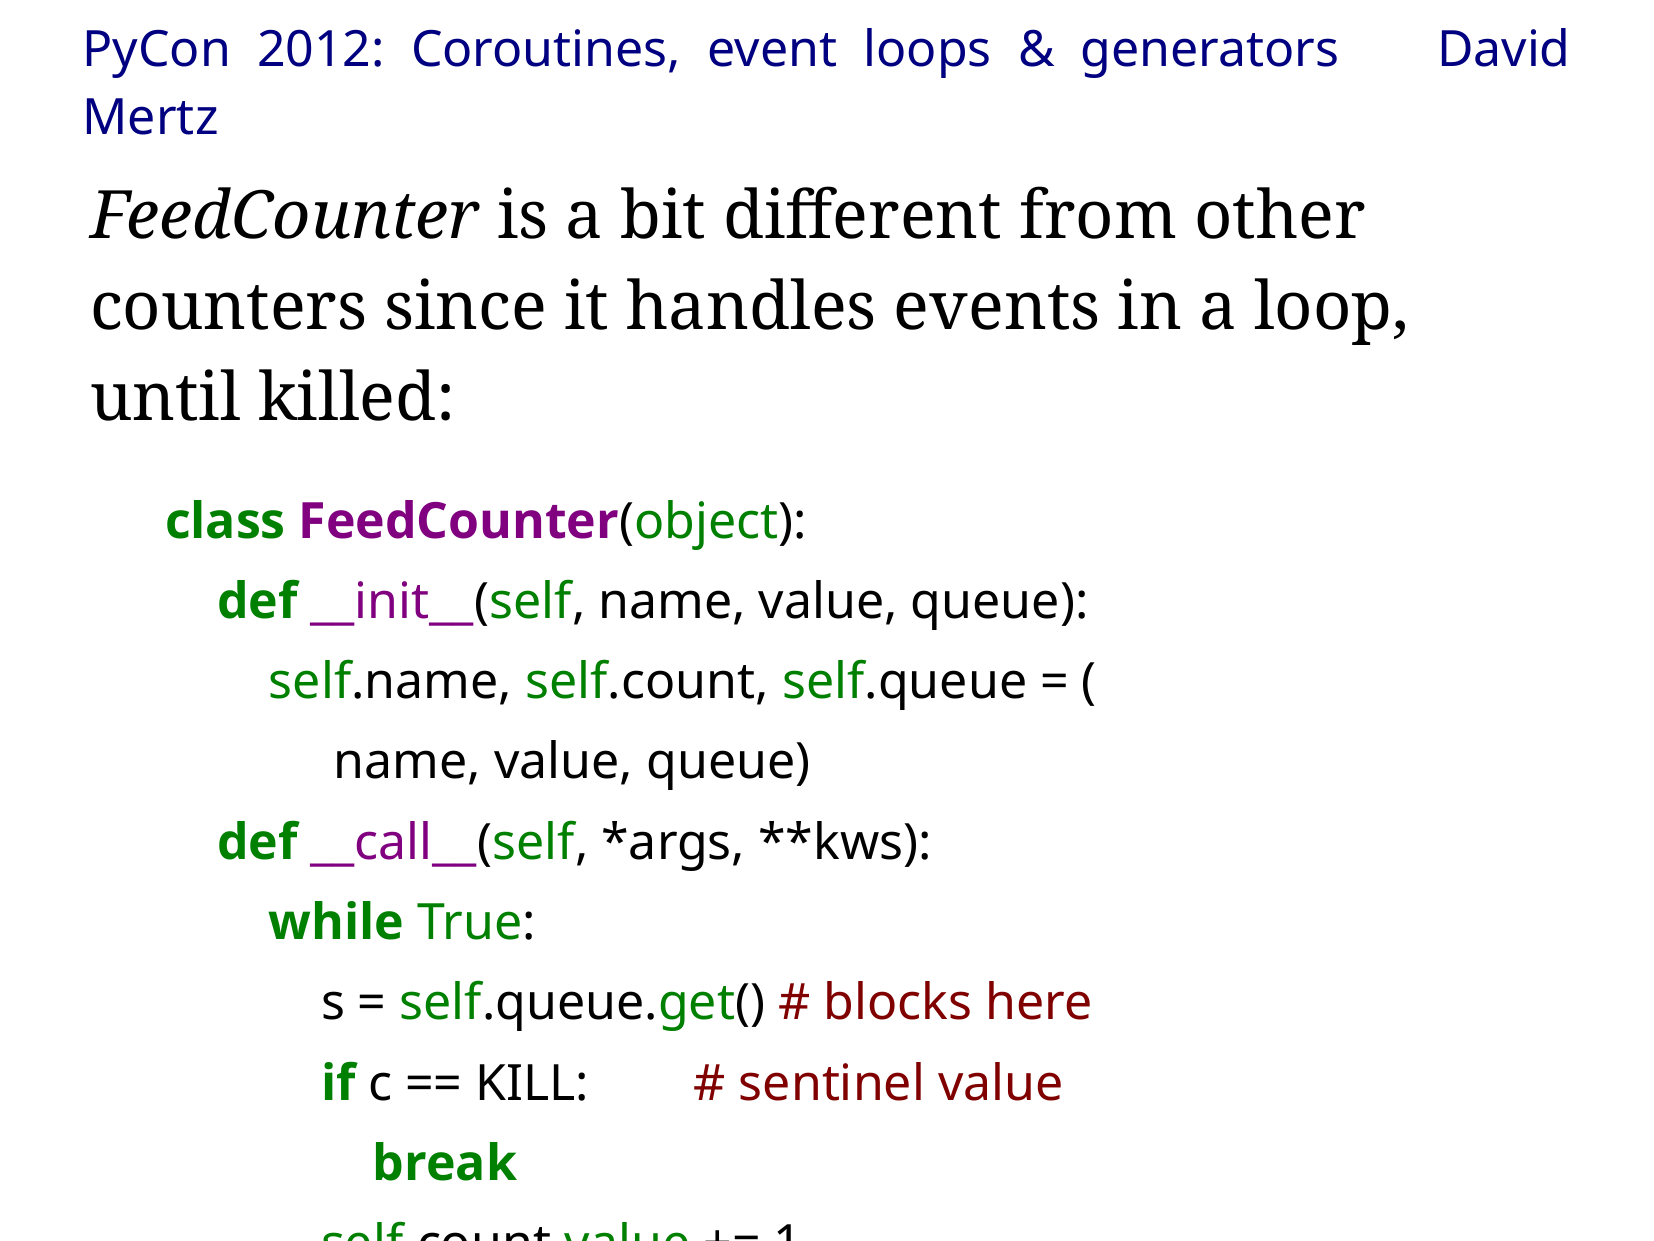

PyCon 2012: Coroutines, event loops & generators		David Mertz
# FeedCounter is a bit different from other counters since it handles events in a loop, until killed:
class FeedCounter(object):
 def __init__(self, name, value, queue):
 self.name, self.count, self.queue = (
 name, value, queue)
 def __call__(self, *args, **kws):
 while True:
 s = self.queue.get() # blocks here
 if c == KILL: # sentinel value
 break
 self.count.value += 1